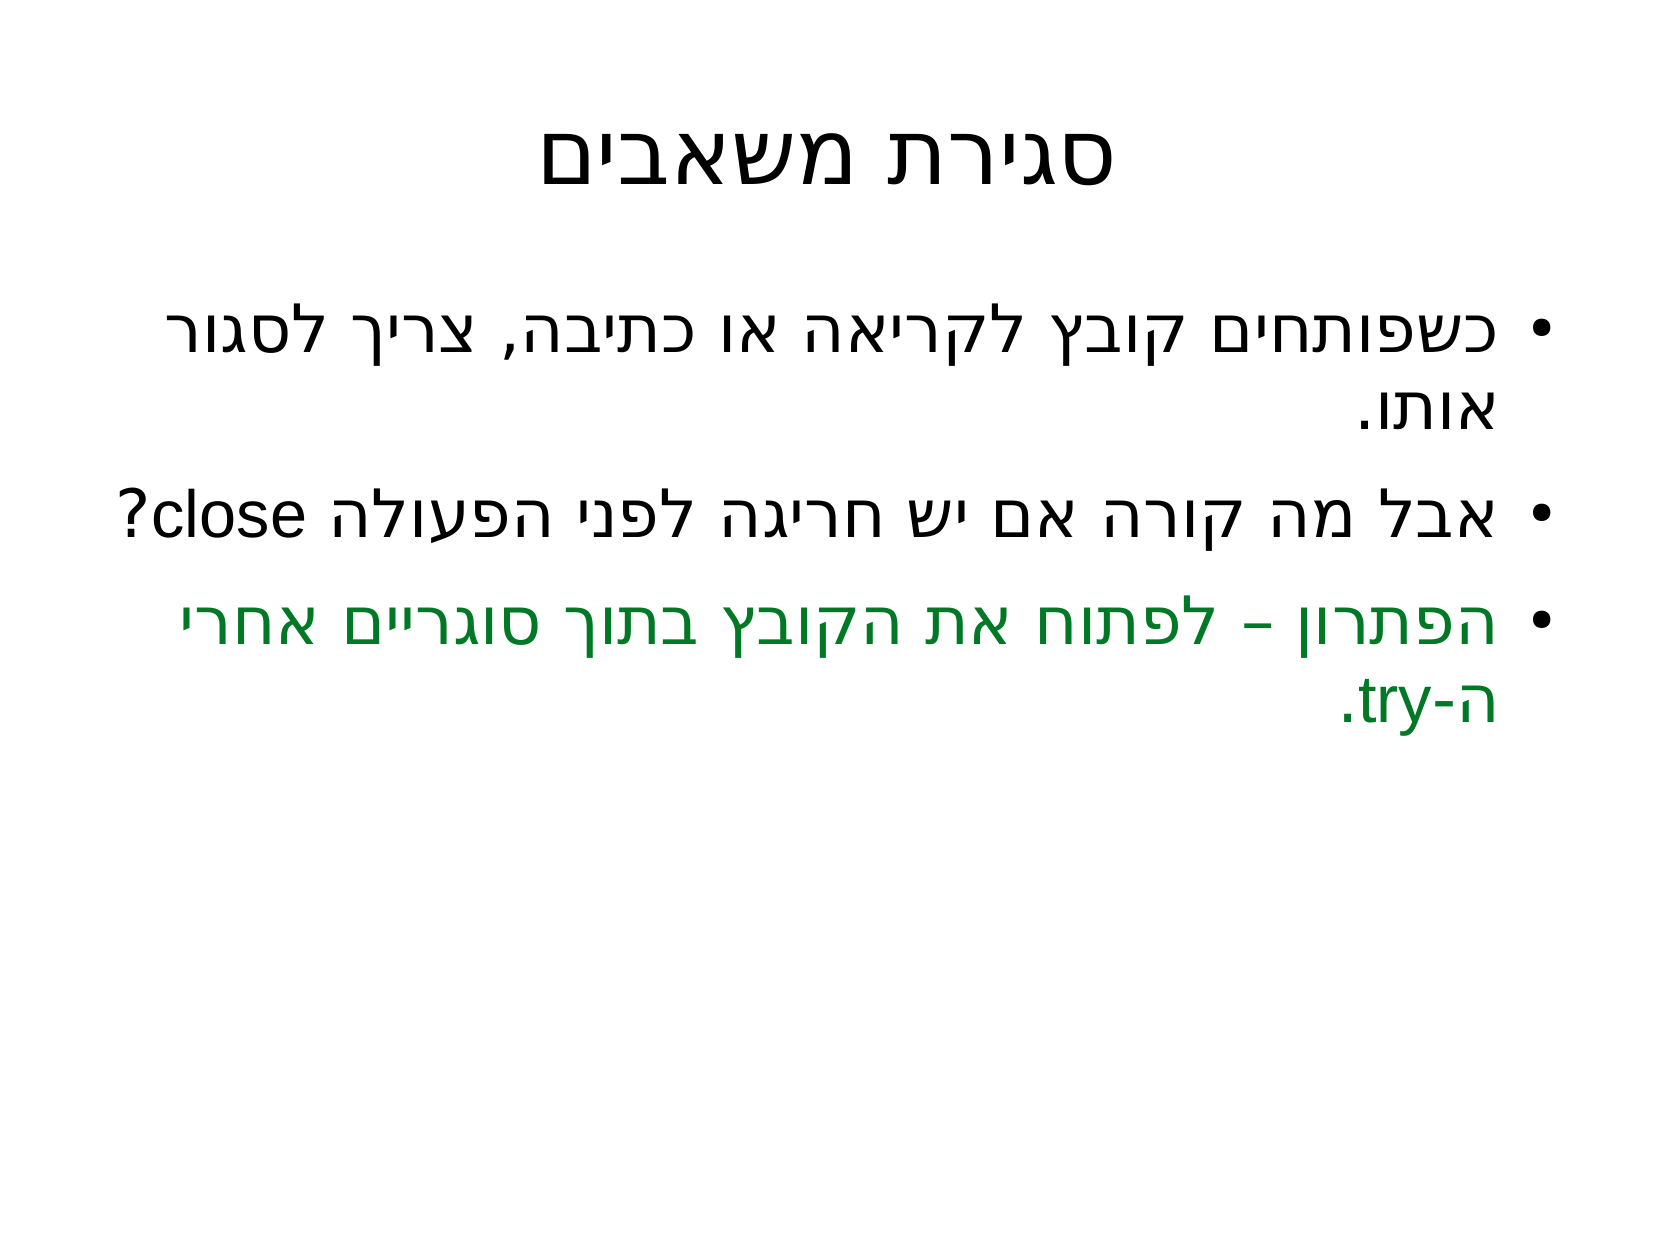

# סגירת משאבים
כשפותחים קובץ לקריאה או כתיבה, צריך לסגור אותו.
אבל מה קורה אם יש חריגה לפני הפעולה close?
הפתרון – לפתוח את הקובץ בתוך סוגריים אחרי ה-try.